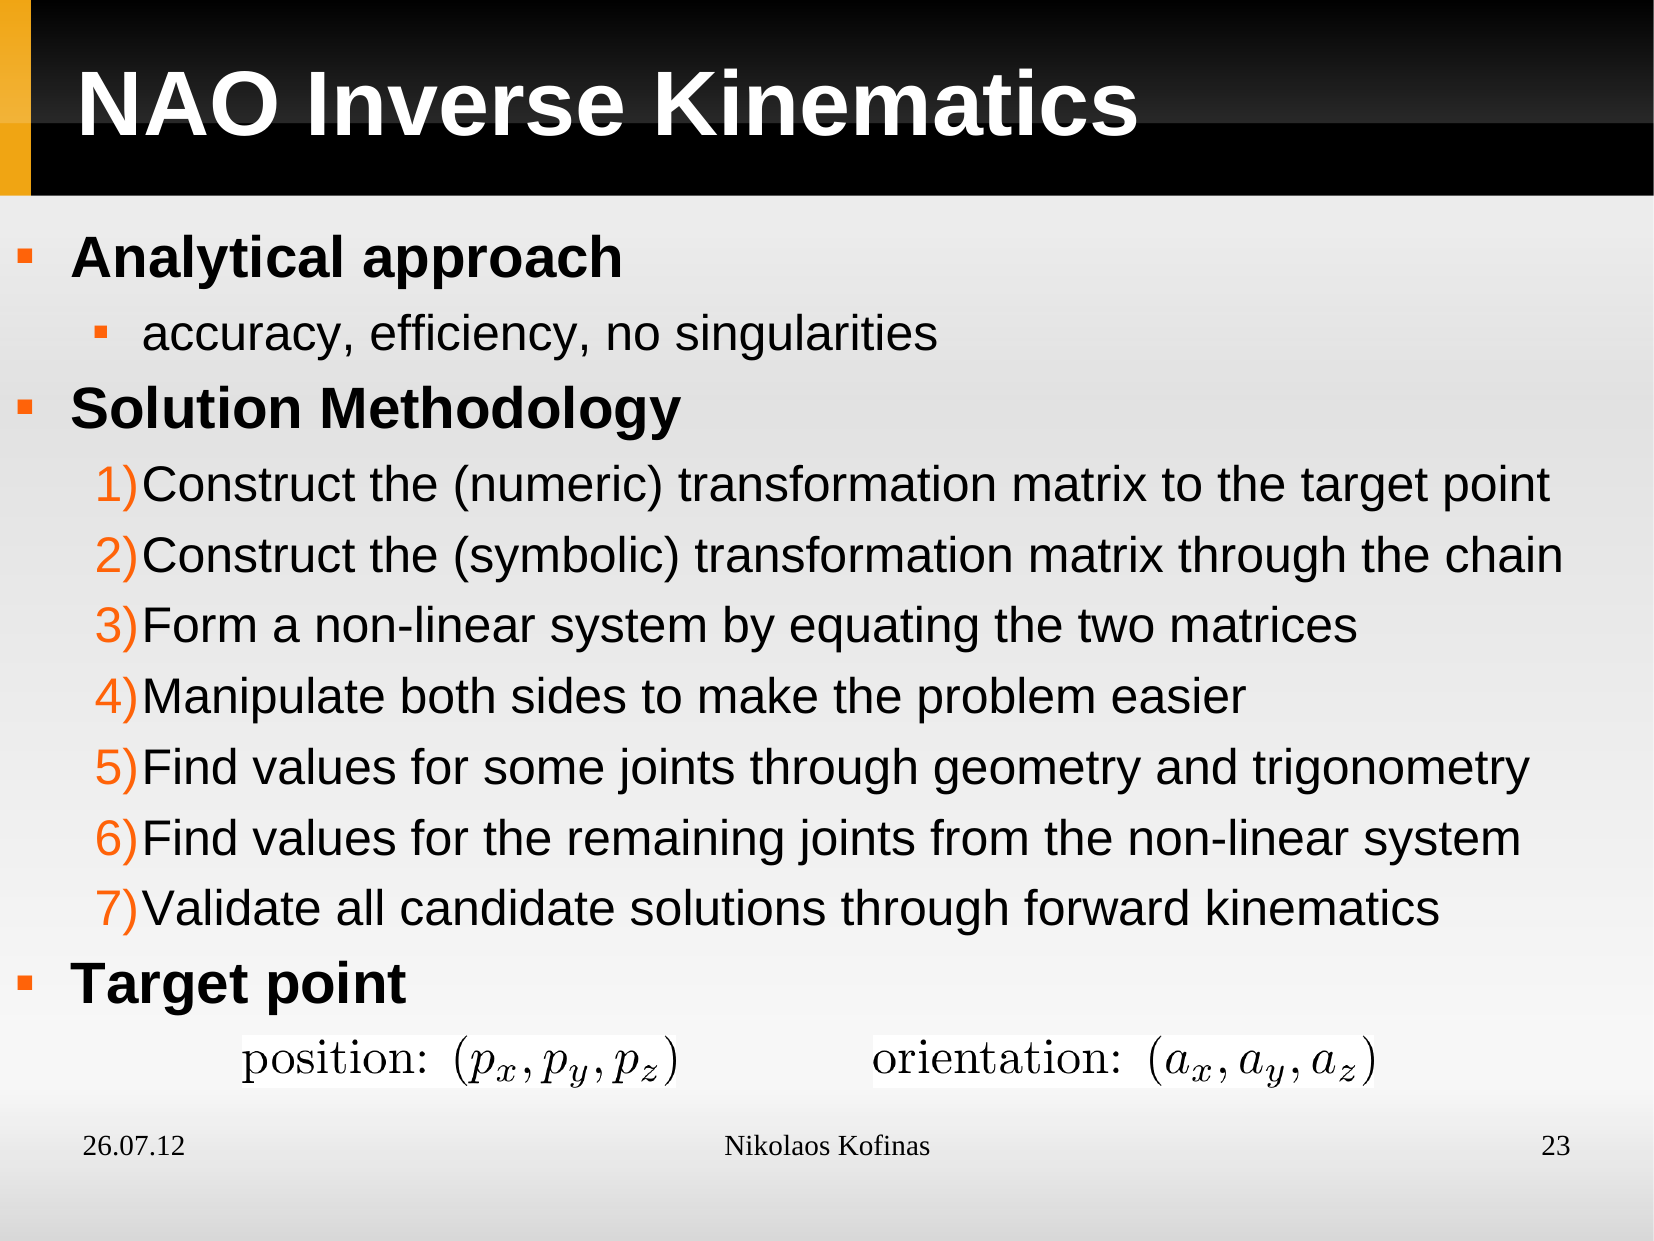

# NAO Inverse Kinematics
Analytical approach
accuracy, efficiency, no singularities
Solution Methodology
Construct the (numeric) transformation matrix to the target point
Construct the (symbolic) transformation matrix through the chain
Form a non-linear system by equating the two matrices
Manipulate both sides to make the problem easier
Find values for some joints through geometry and trigonometry
Find values for the remaining joints from the non-linear system
Validate all candidate solutions through forward kinematics
Target point
26.07.12
Νικόλαος Κοφινάς
23